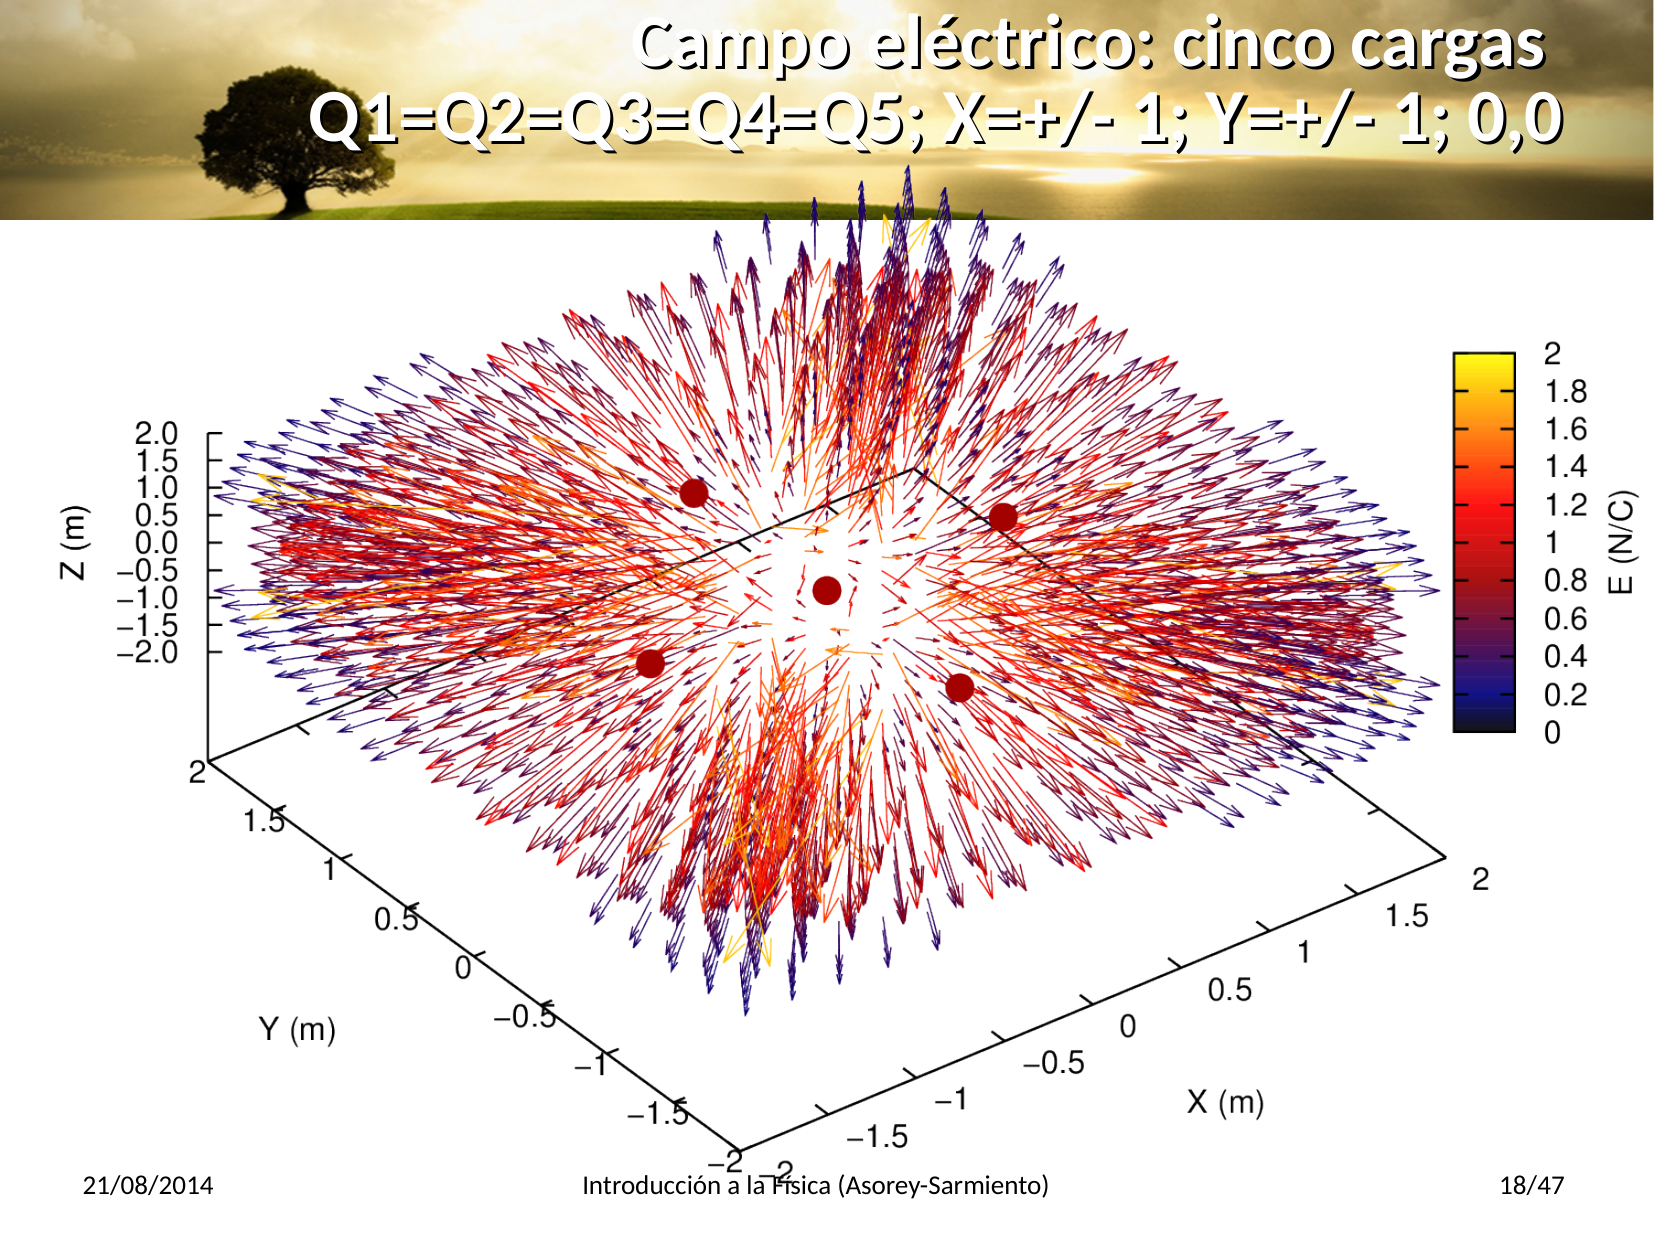

# Campo eléctrico: cinco cargas Q1=Q2=Q3=Q4=Q5; X=+/- 1; Y=+/- 1; 0,0
21/08/2014
Introducción a la Física (Asorey-Sarmiento)
18